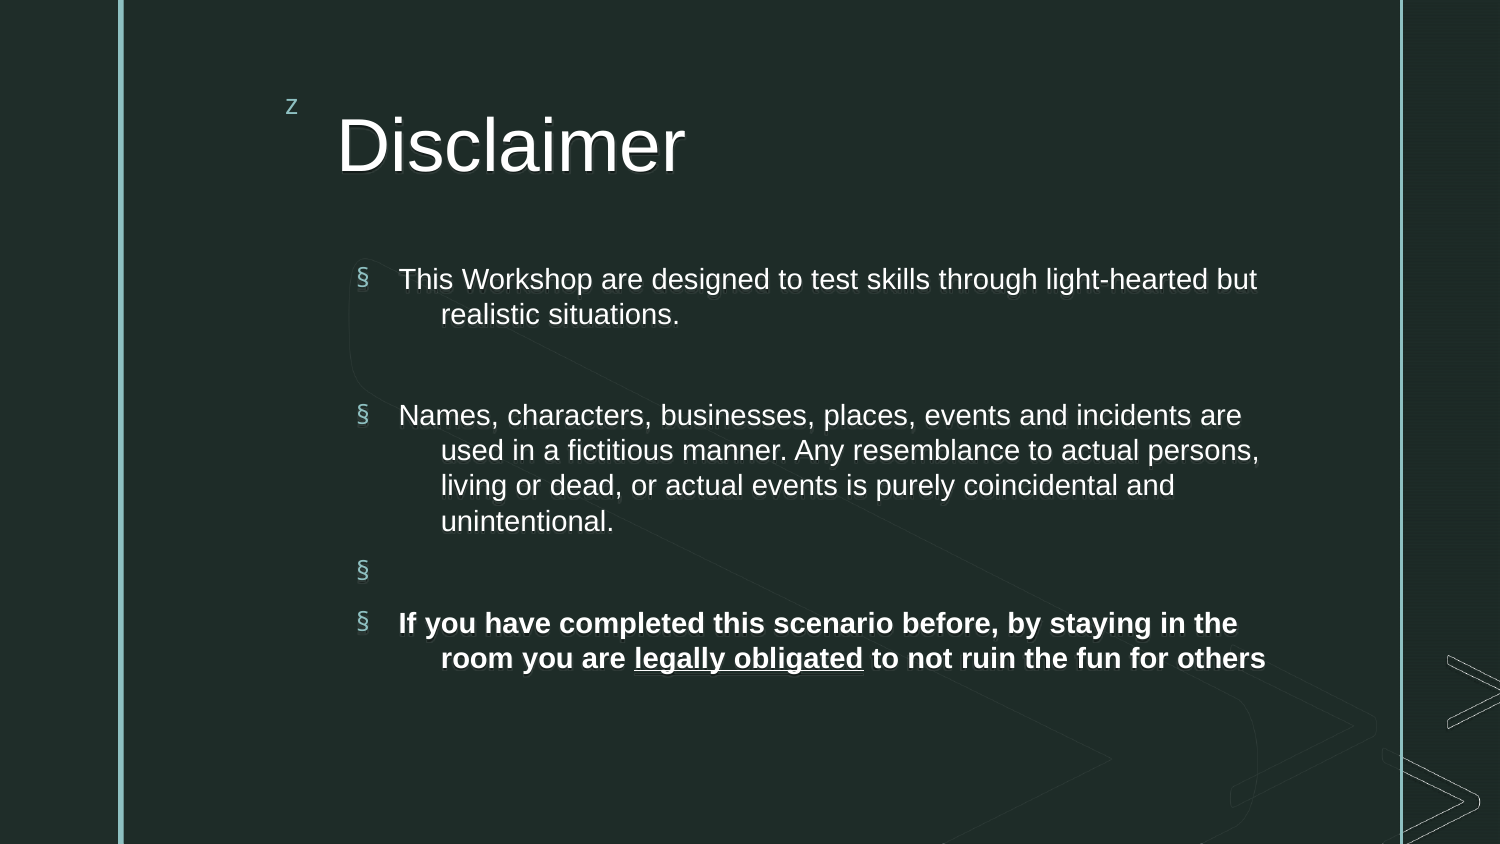

# Disclaimer
This Workshop are designed to test skills through light-hearted but realistic situations.
Names, characters, businesses, places, events and incidents are used in a fictitious manner. Any resemblance to actual persons, living or dead, or actual events is purely coincidental and unintentional.
If you have completed this scenario before, by staying in the room you are legally obligated to not ruin the fun for others